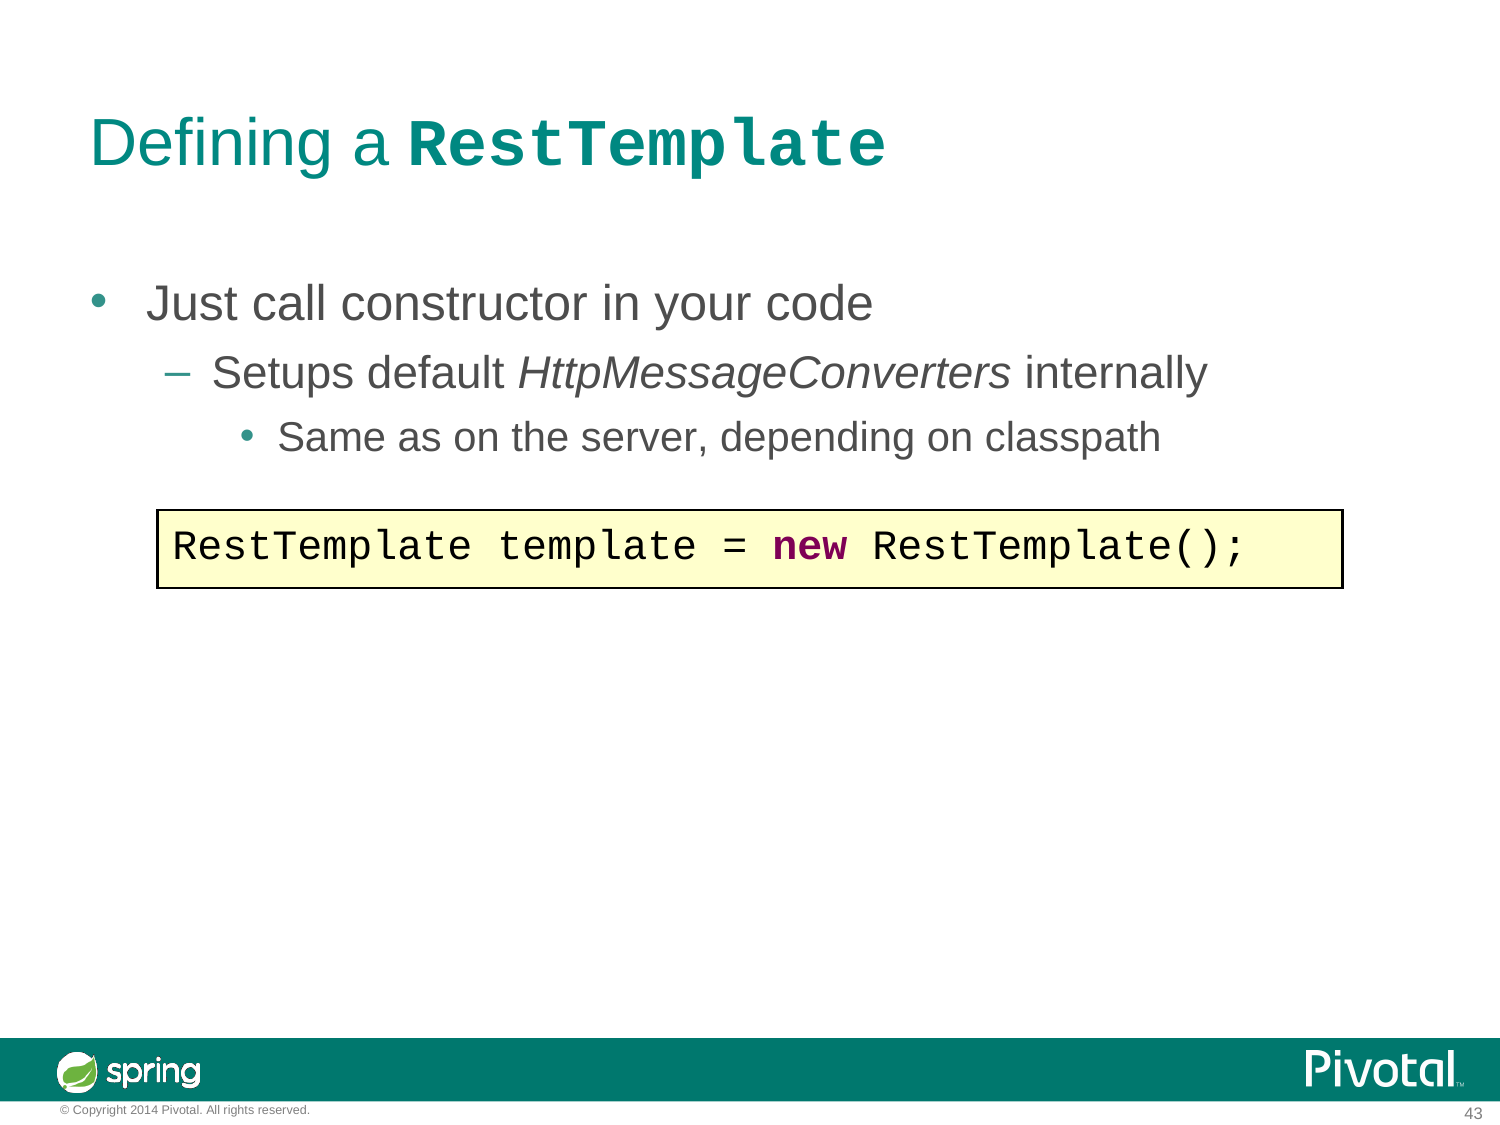

# Defining a RestTemplate
Just call constructor in your code
Setups default HttpMessageConverters internally
Same as on the server, depending on classpath
RestTemplate template = new RestTemplate();